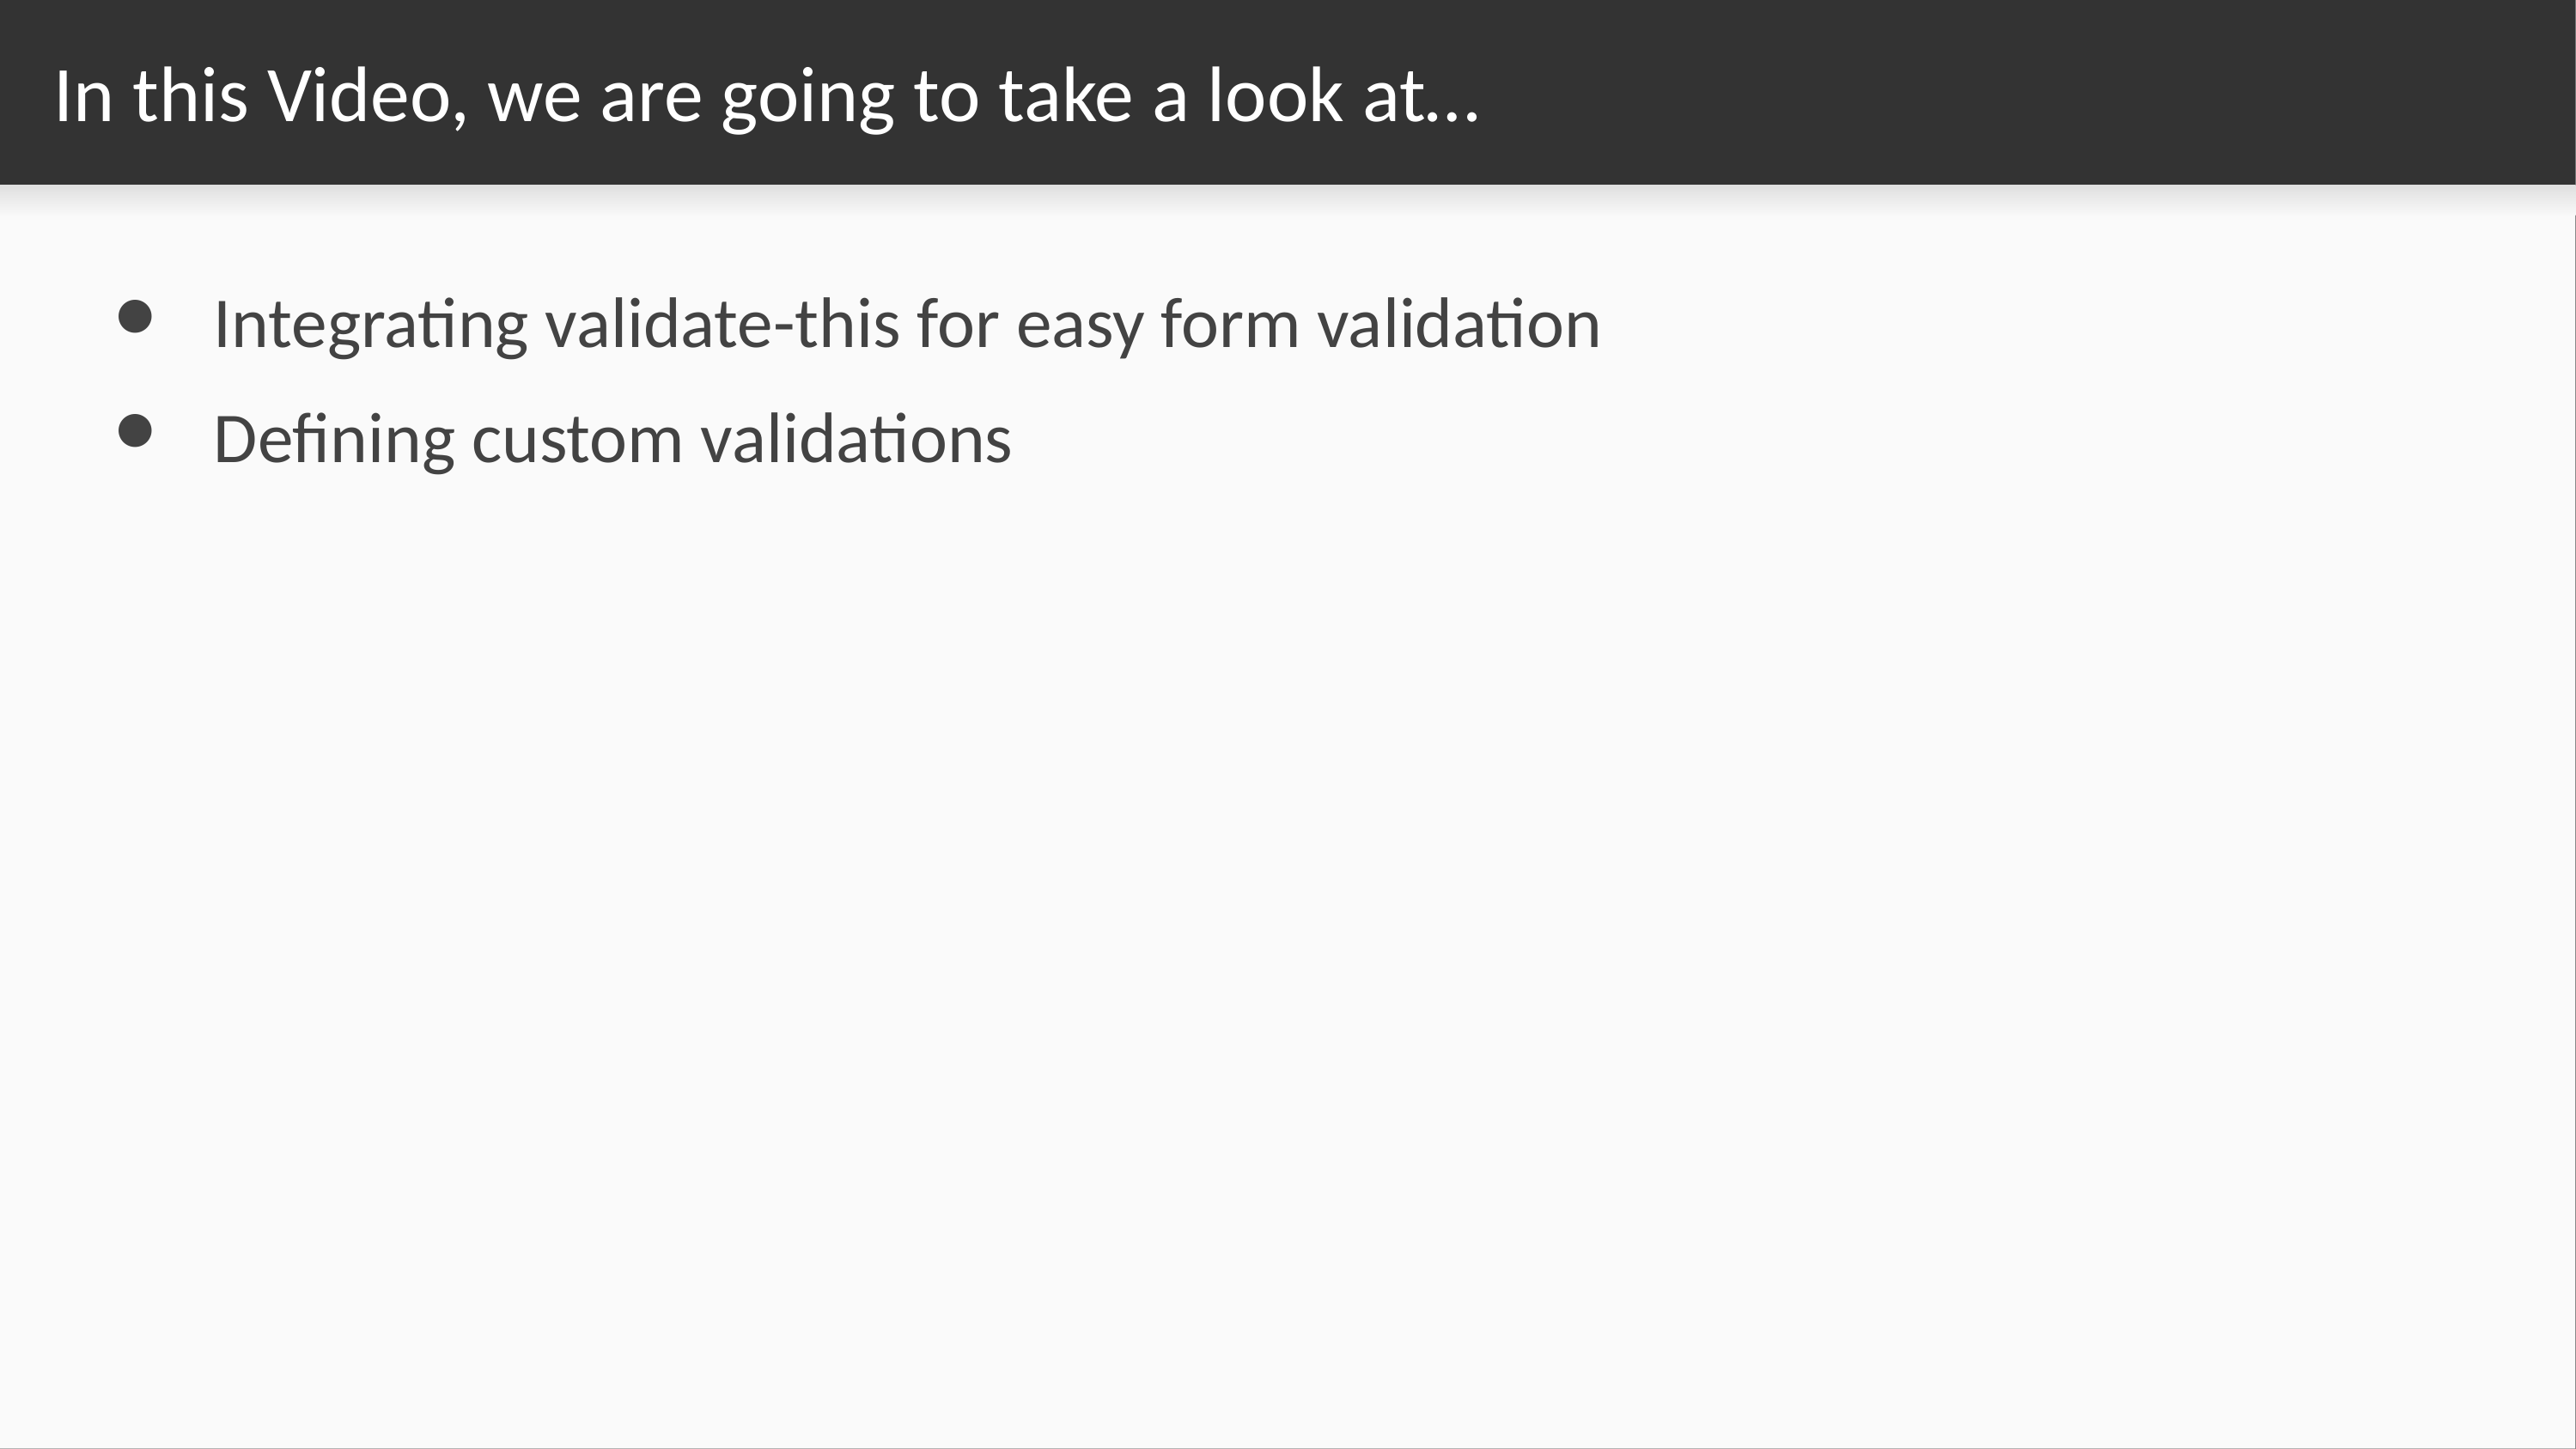

# In this Video, we are going to take a look at…
Integrating validate-this for easy form validation
Defining custom validations